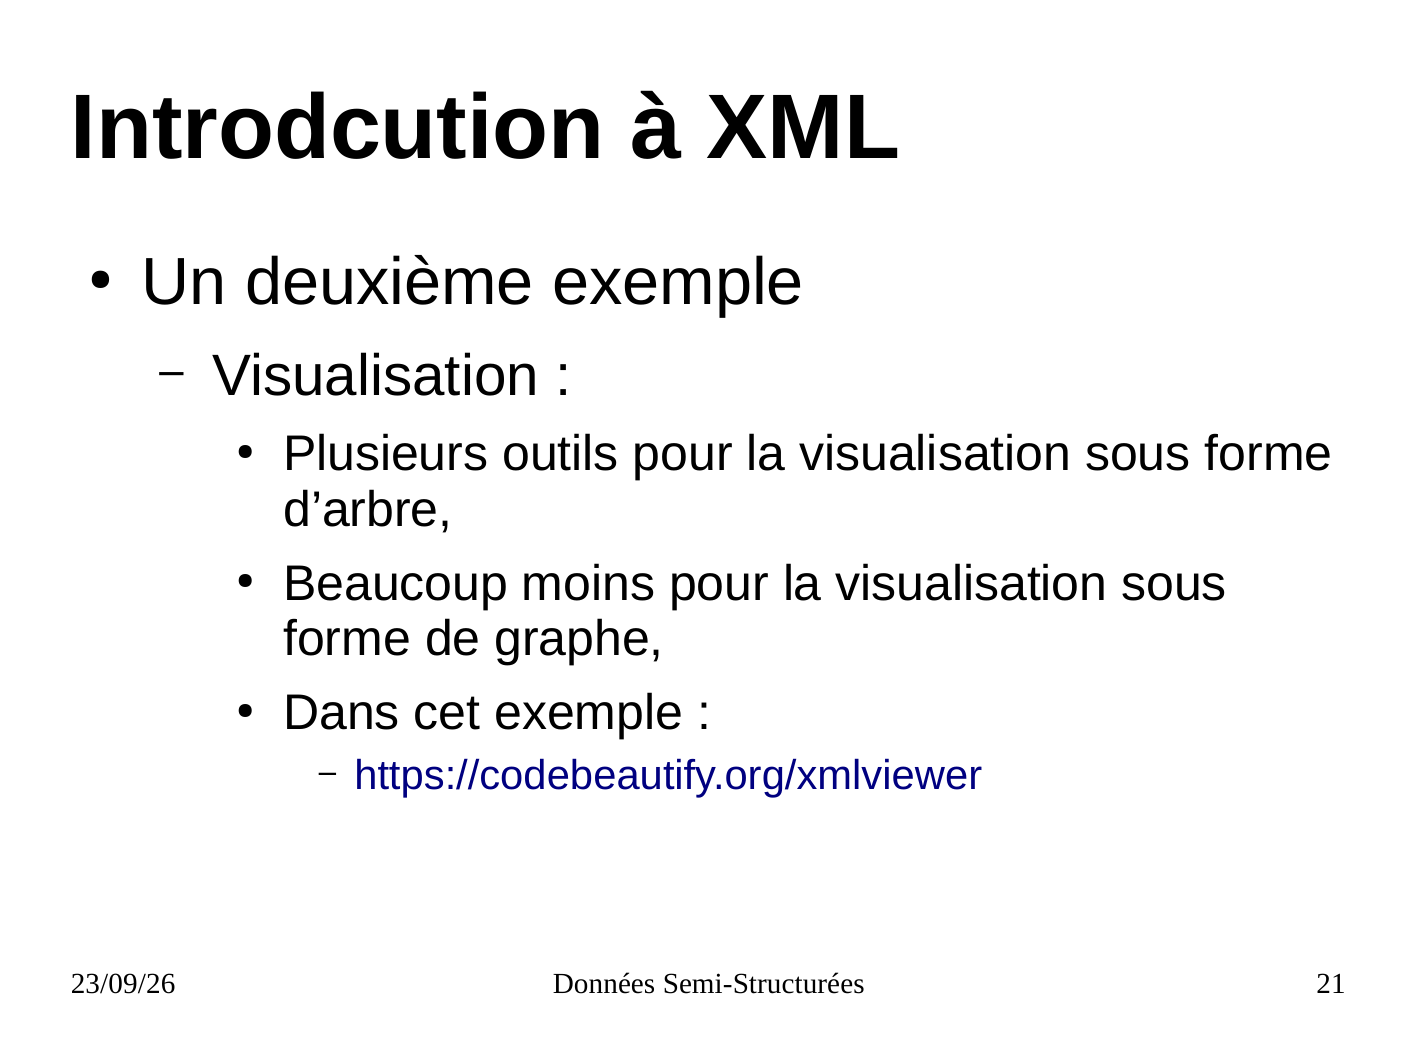

# Introdcution à XML
Un deuxième exemple
Visualisation :
Plusieurs outils pour la visualisation sous forme d’arbre,
Beaucoup moins pour la visualisation sous forme de graphe,
Dans cet exemple :
https://codebeautify.org/xmlviewer
Données Semi-Structurées
21